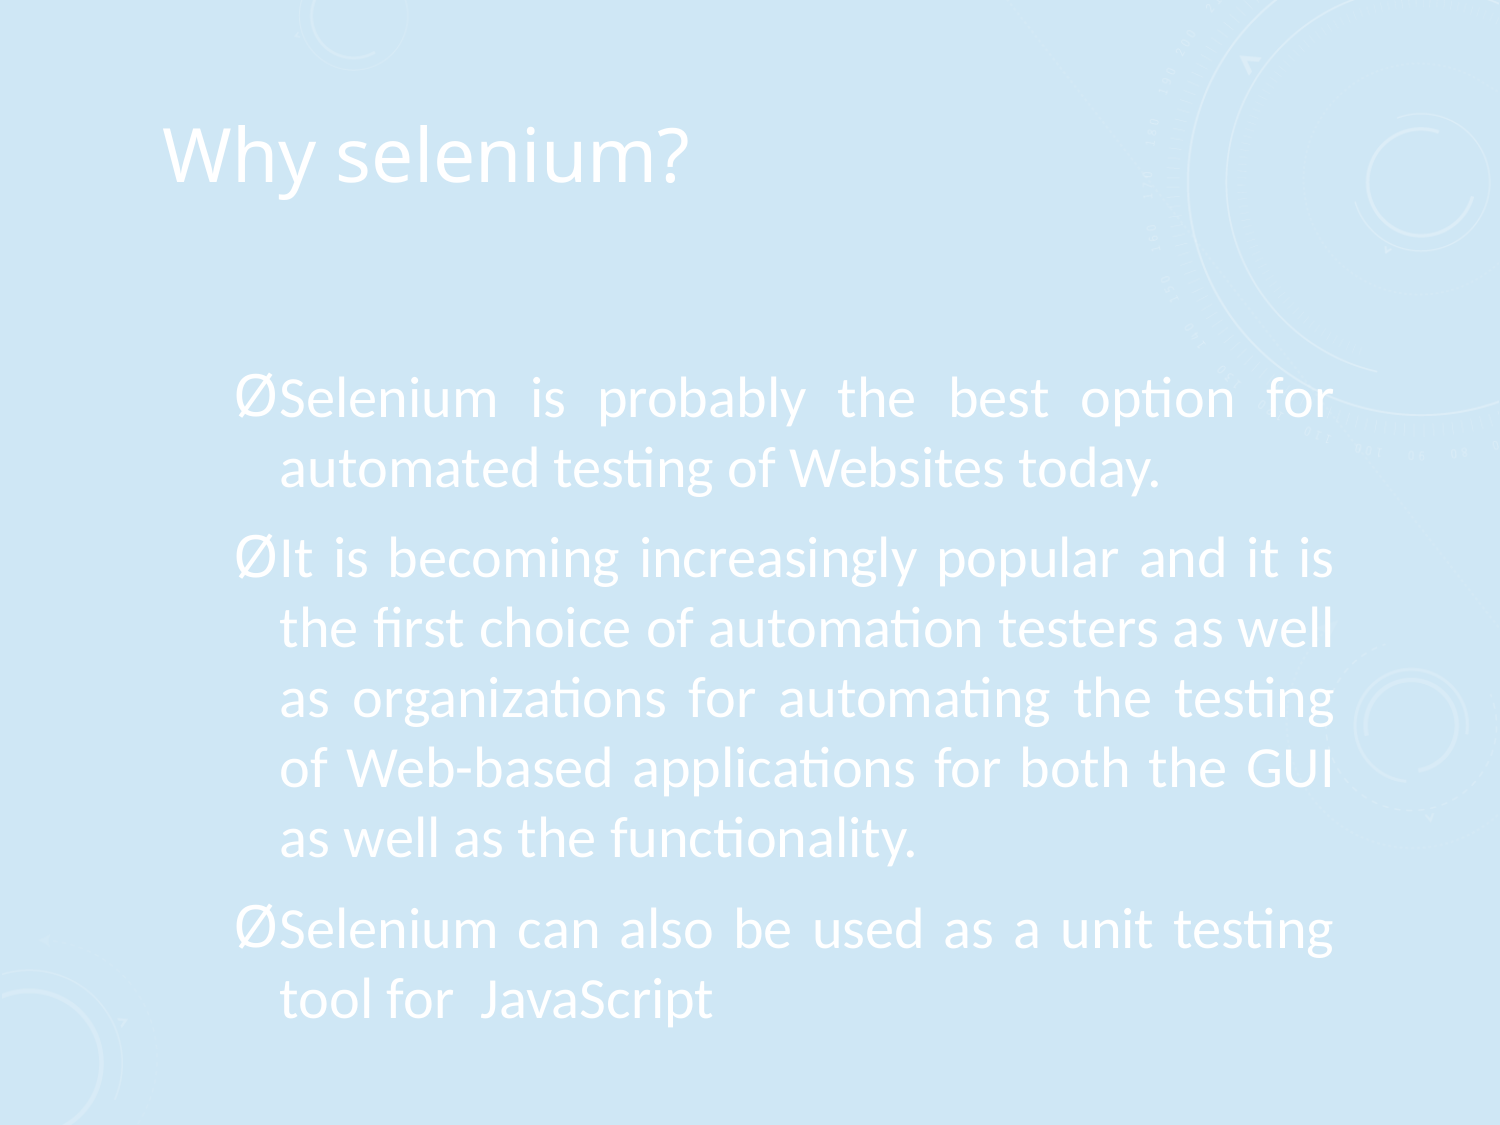

# Why selenium?
Selenium is probably the best option for automated testing of Websites today.
It is becoming increasingly popular and it is the first choice of automation testers as well as organizations for automating the testing of Web-based applications for both the GUI as well as the functionality.
Selenium can also be used as a unit testing tool for JavaScript